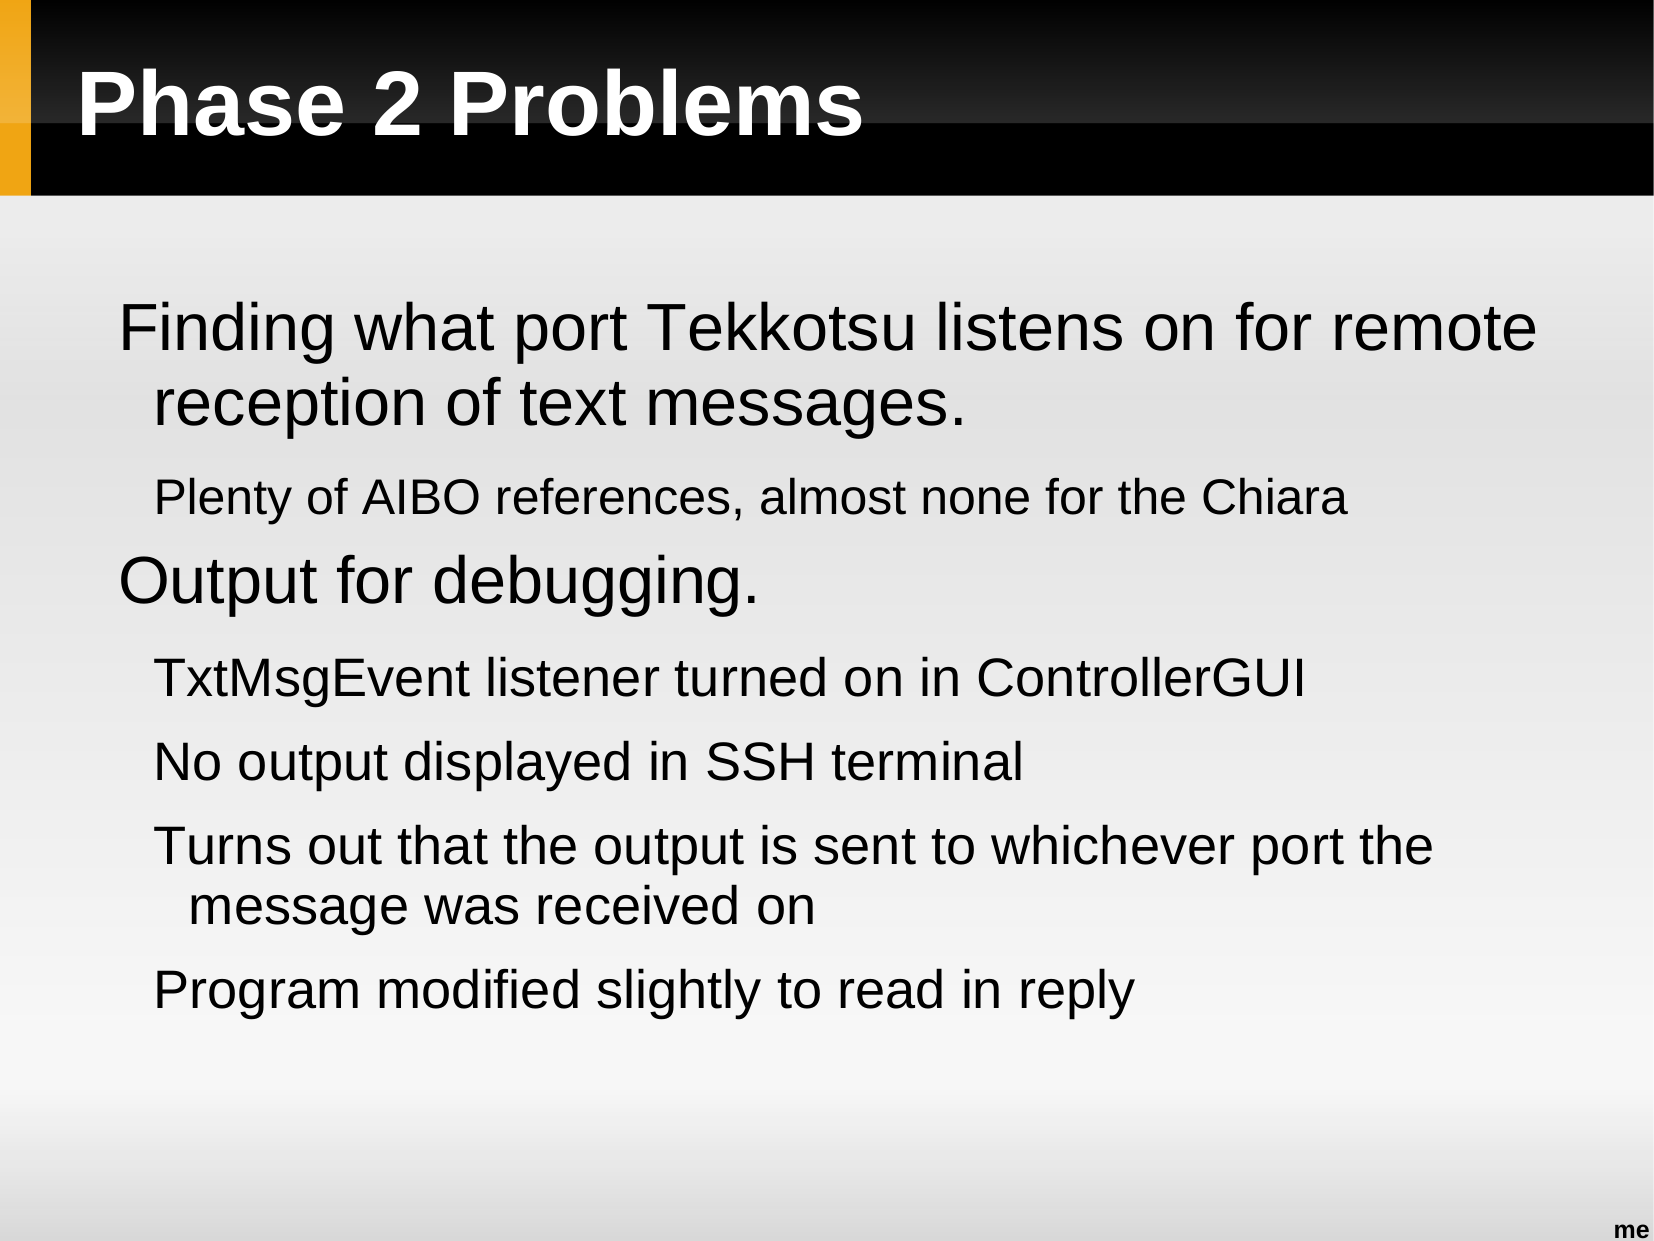

# Phase 2 Problems
Finding what port Tekkotsu listens on for remote reception of text messages.
Plenty of AIBO references, almost none for the Chiara
Output for debugging.
TxtMsgEvent listener turned on in ControllerGUI
No output displayed in SSH terminal
Turns out that the output is sent to whichever port the message was received on
Program modified slightly to read in reply
me